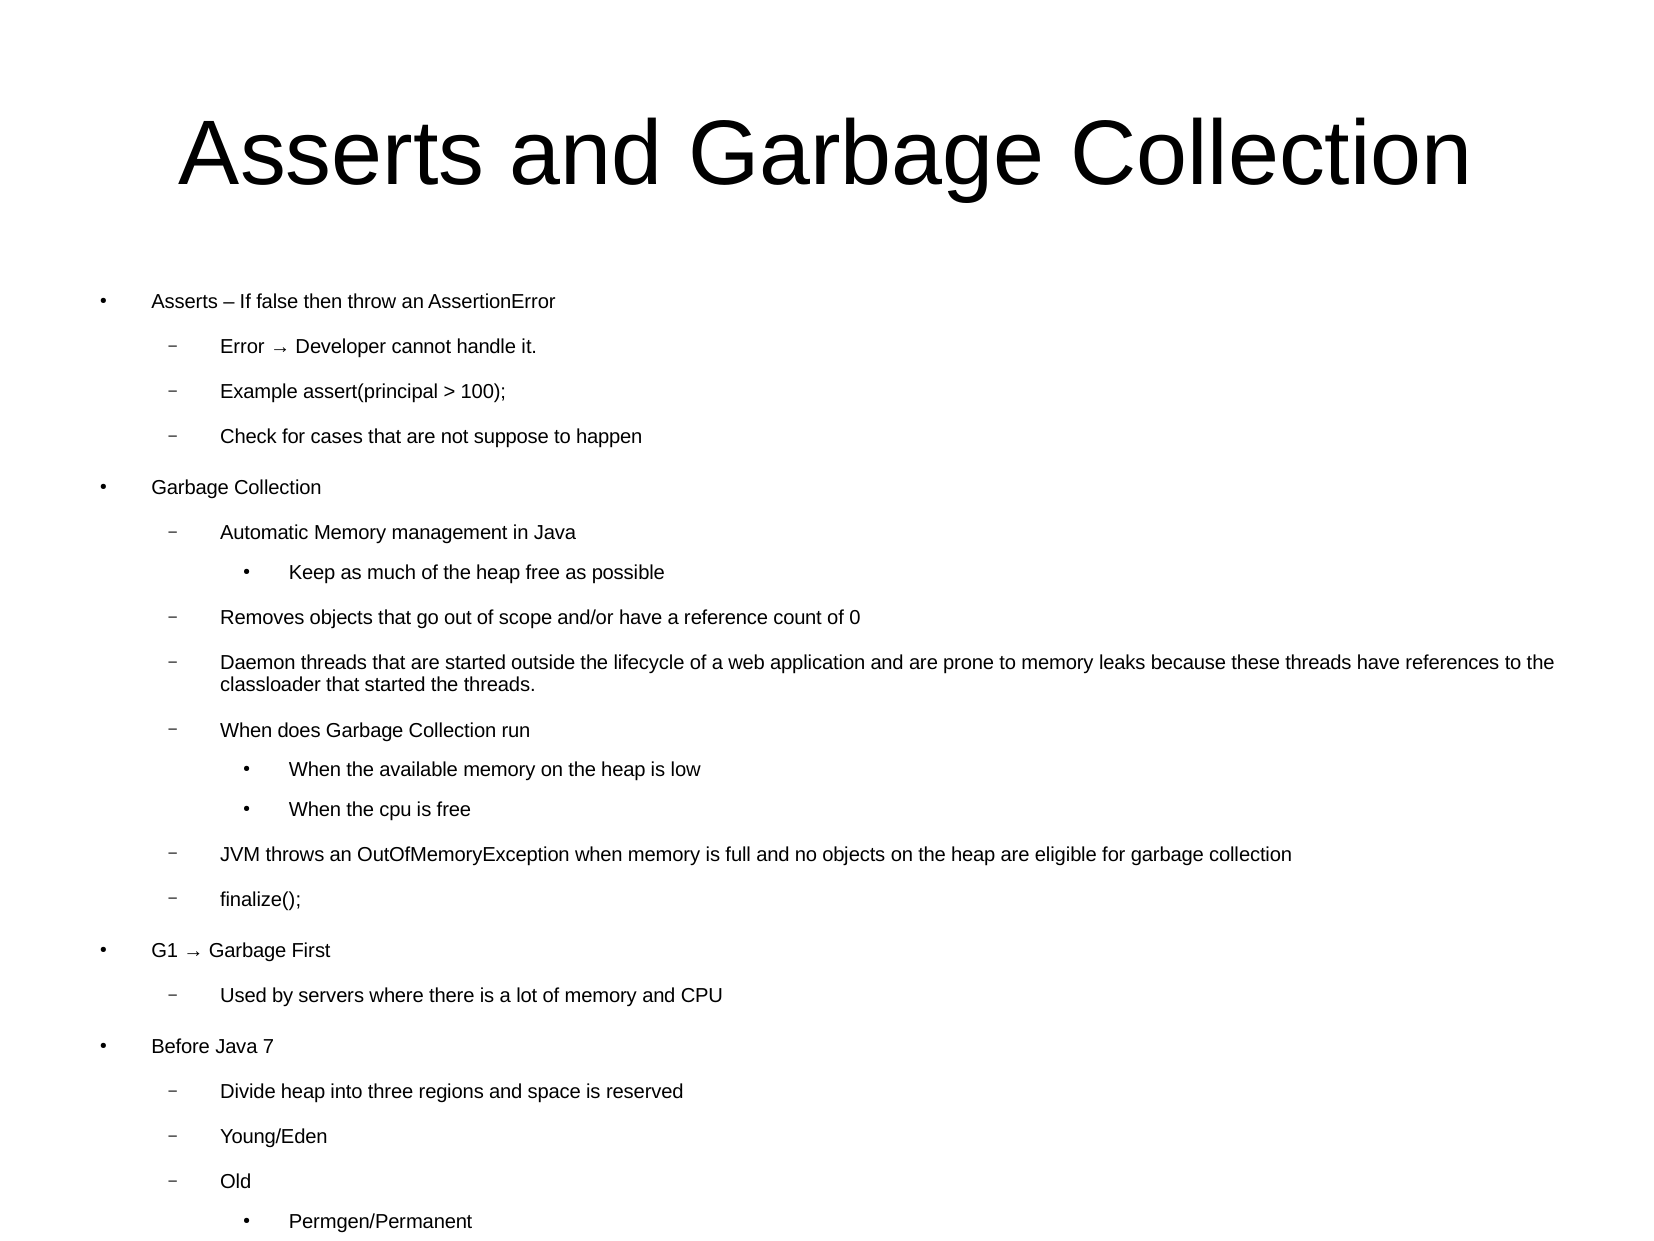

# Asserts and Garbage Collection
Asserts – If false then throw an AssertionError
Error → Developer cannot handle it.
Example assert(principal > 100);
Check for cases that are not suppose to happen
Garbage Collection
Automatic Memory management in Java
Keep as much of the heap free as possible
Removes objects that go out of scope and/or have a reference count of 0
Daemon threads that are started outside the lifecycle of a web application and are prone to memory leaks because these threads have references to the classloader that started the threads.
When does Garbage Collection run
When the available memory on the heap is low
When the cpu is free
JVM throws an OutOfMemoryException when memory is full and no objects on the heap are eligible for garbage collection
finalize();
G1 → Garbage First
Used by servers where there is a lot of memory and CPU
Before Java 7
Divide heap into three regions and space is reserved
Young/Eden
Old
Permgen/Permanent